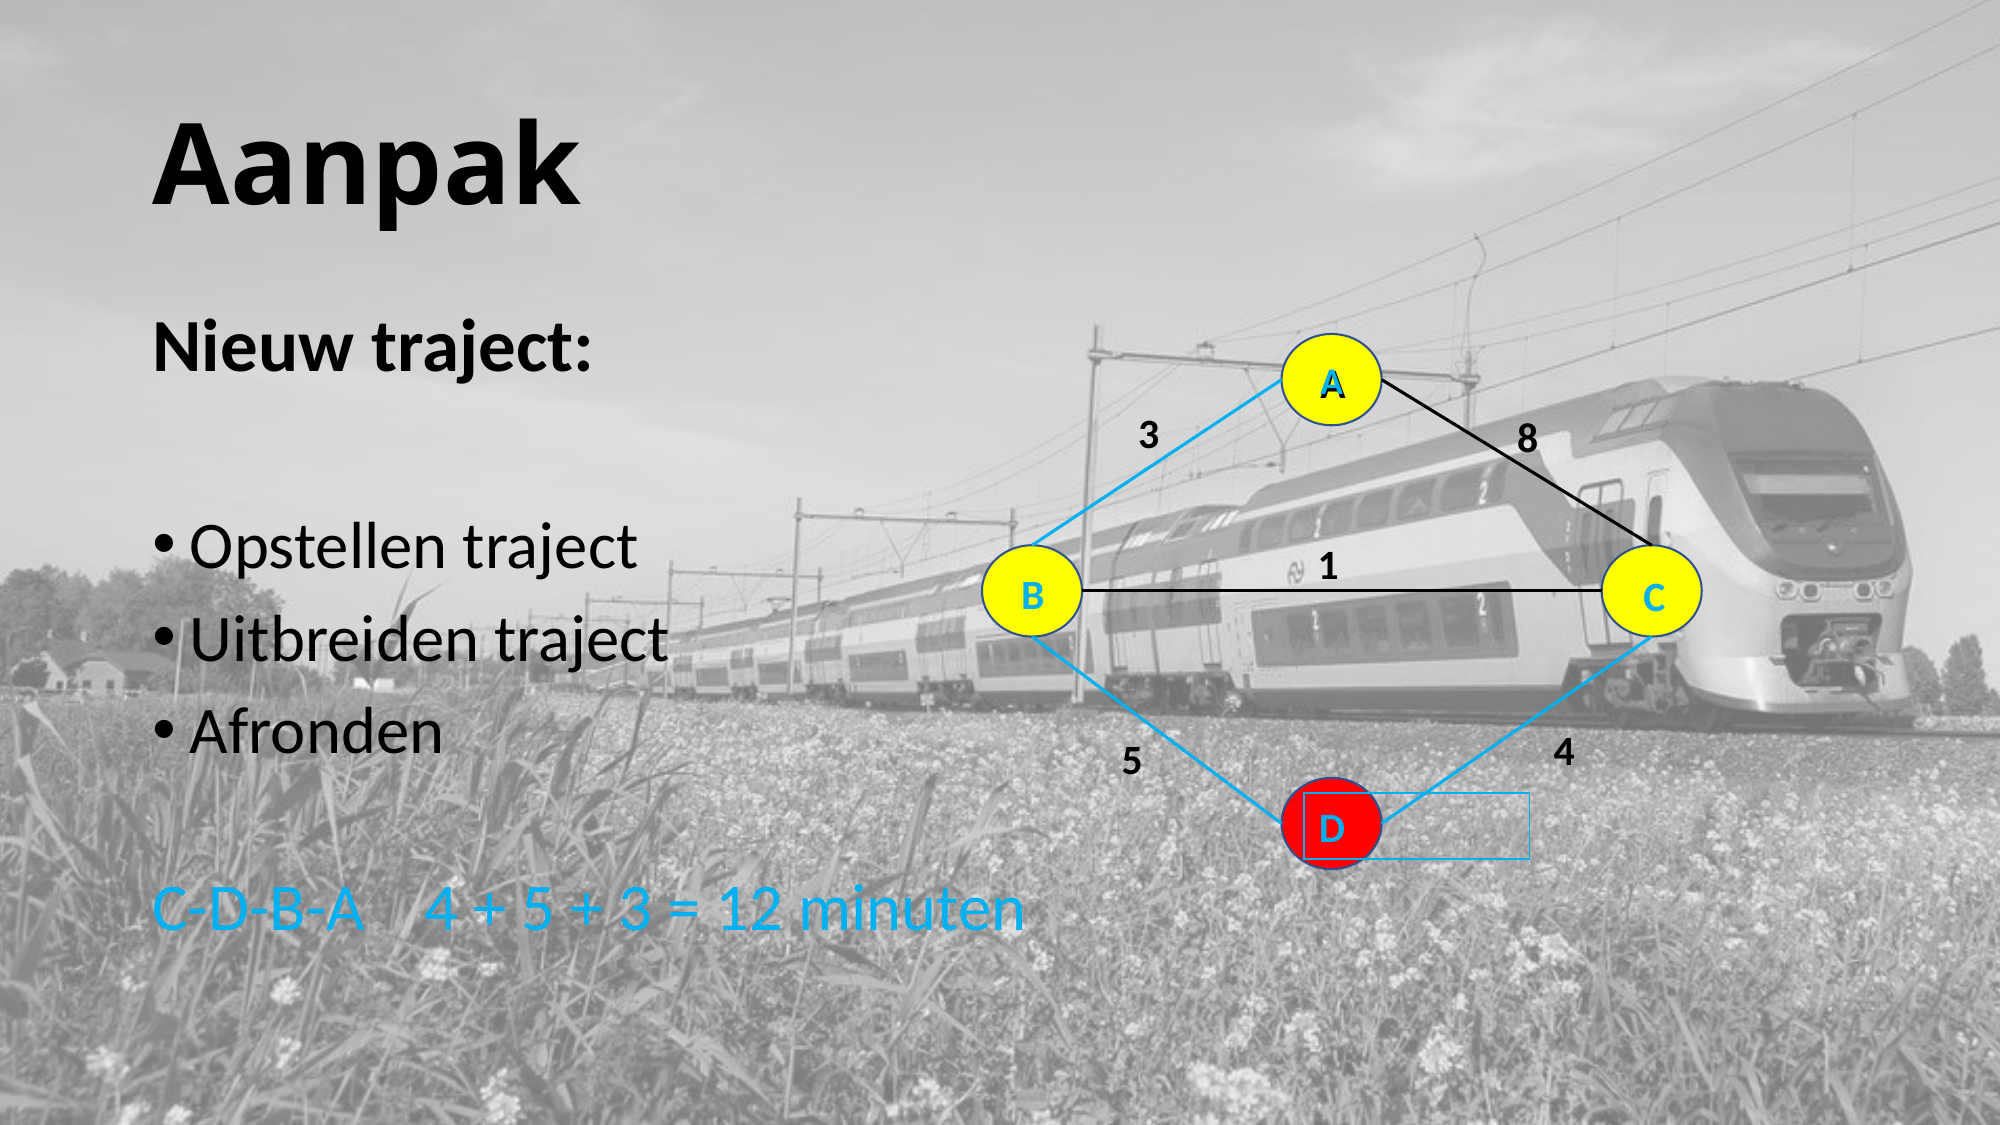

# Aanpak
Nieuw traject:
Opstellen traject
Uitbreiden traject
Afronden
C-D-B-A 4 + 5 + 3 = 12 minuten
A
A
3
8
1
B
C
4
5
D